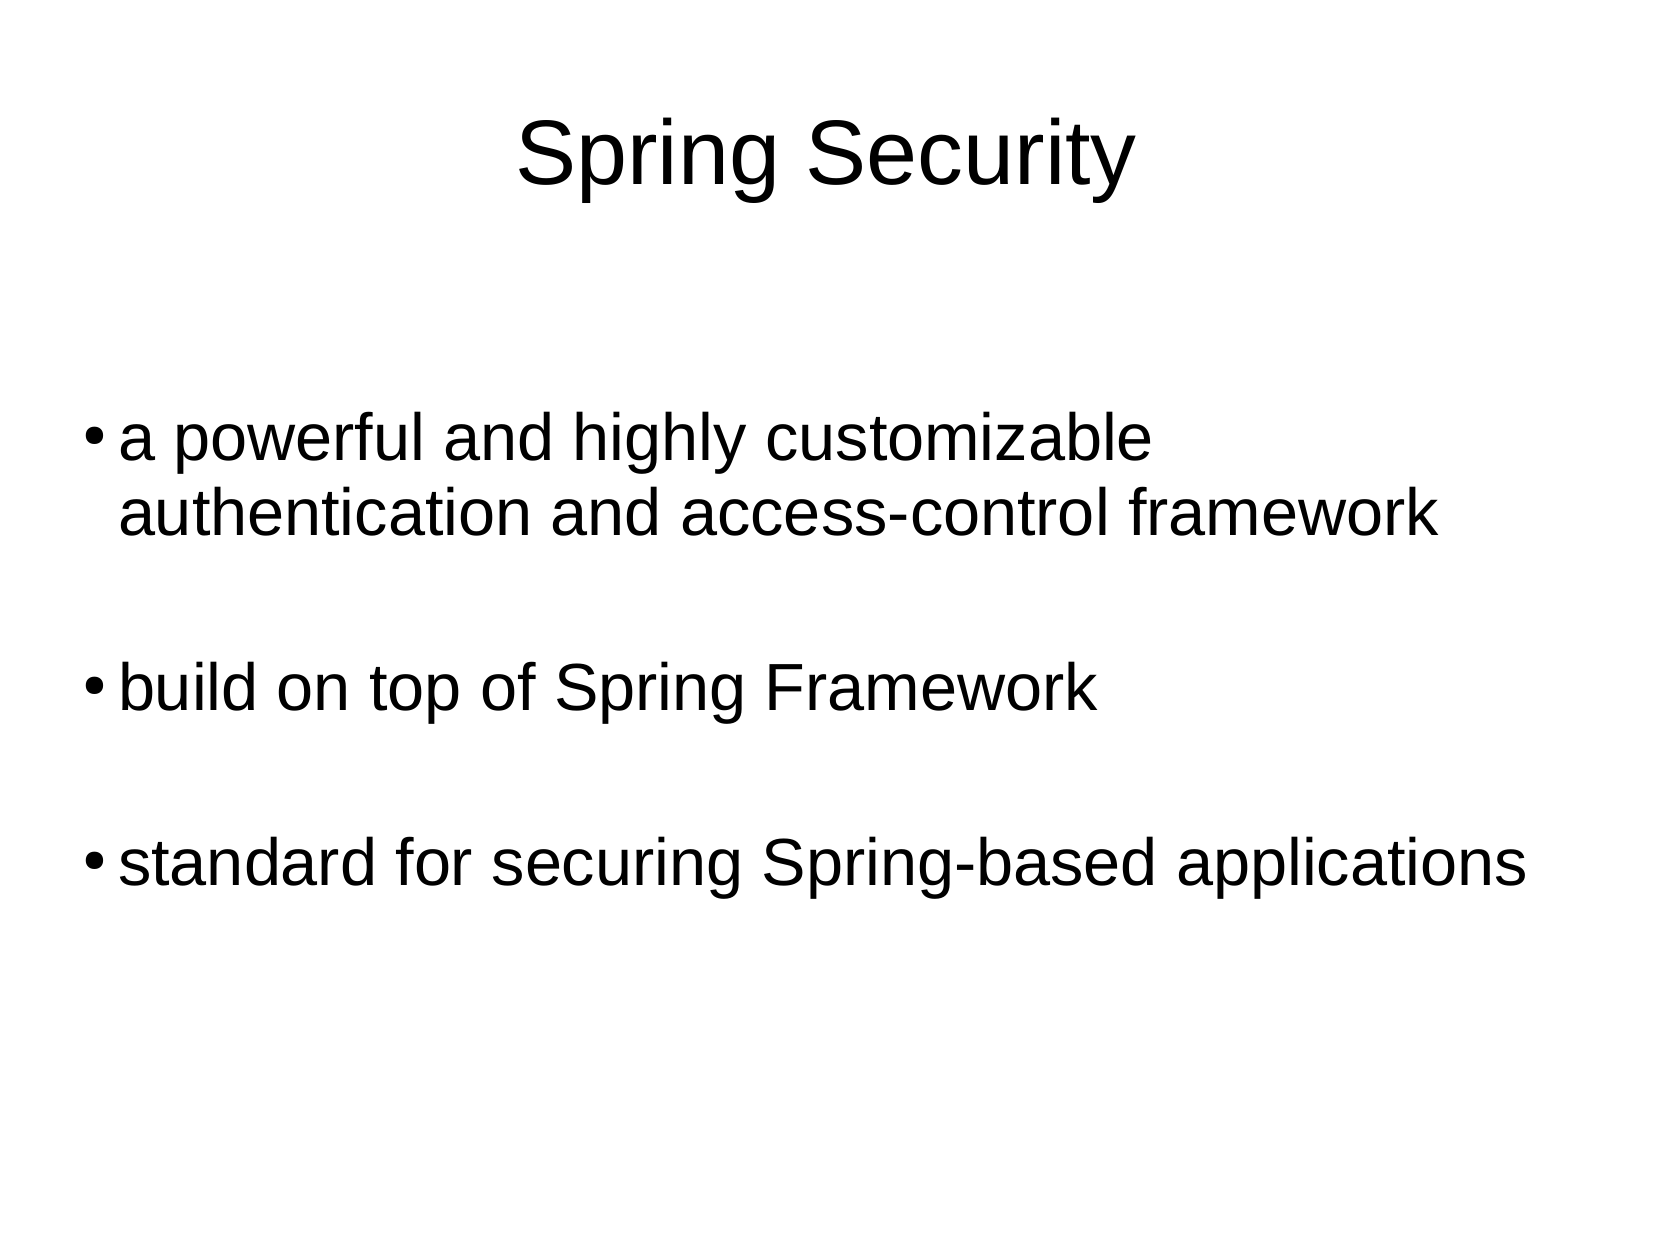

# Spring Security
a powerful and highly customizable authentication and access-control framework
build on top of Spring Framework
standard for securing Spring-based applications